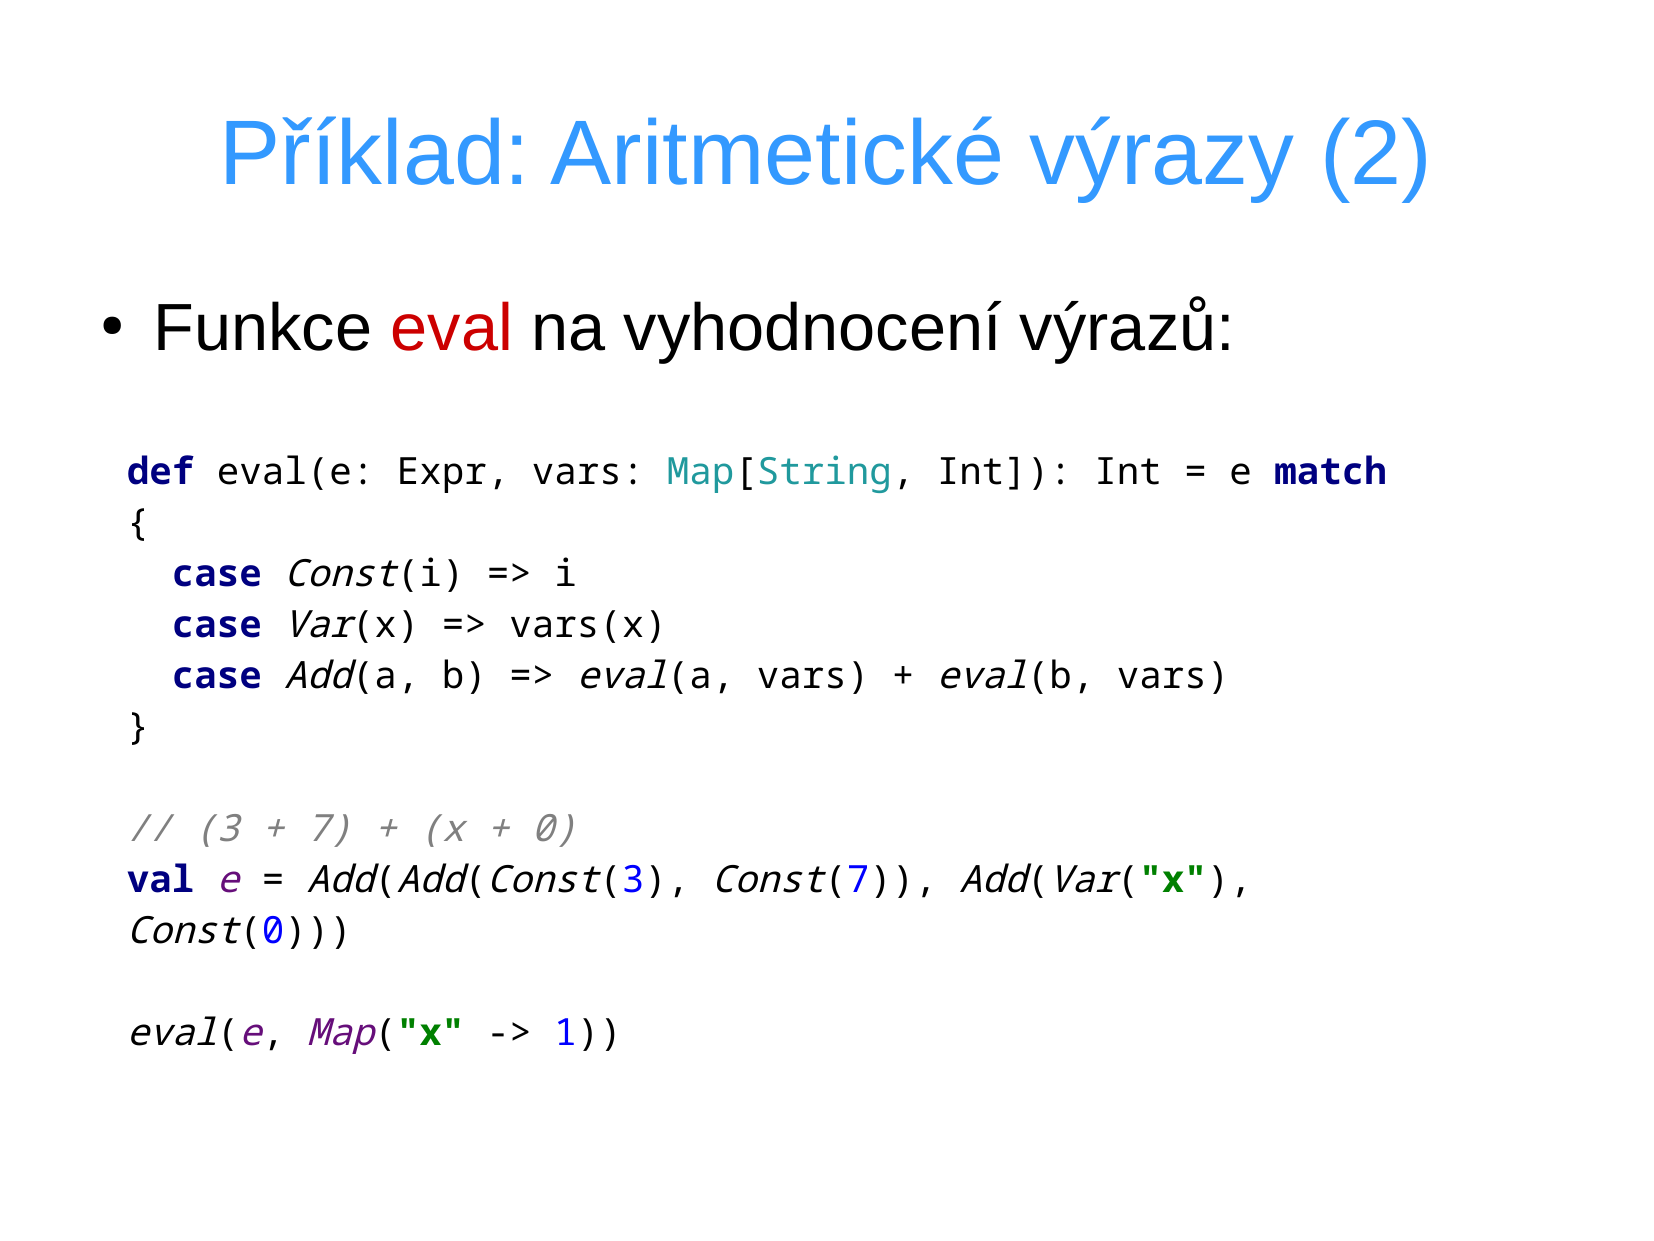

# Příklad: Aritmetické výrazy (2)
Funkce eval na vyhodnocení výrazů:
def eval(e: Expr, vars: Map[String, Int]): Int = e match {
 case Const(i) => i
 case Var(x) => vars(x)
 case Add(a, b) => eval(a, vars) + eval(b, vars)
}
// (3 + 7) + (x + 0)
val e = Add(Add(Const(3), Const(7)), Add(Var("x"), Const(0)))
eval(e, Map("x" -> 1))